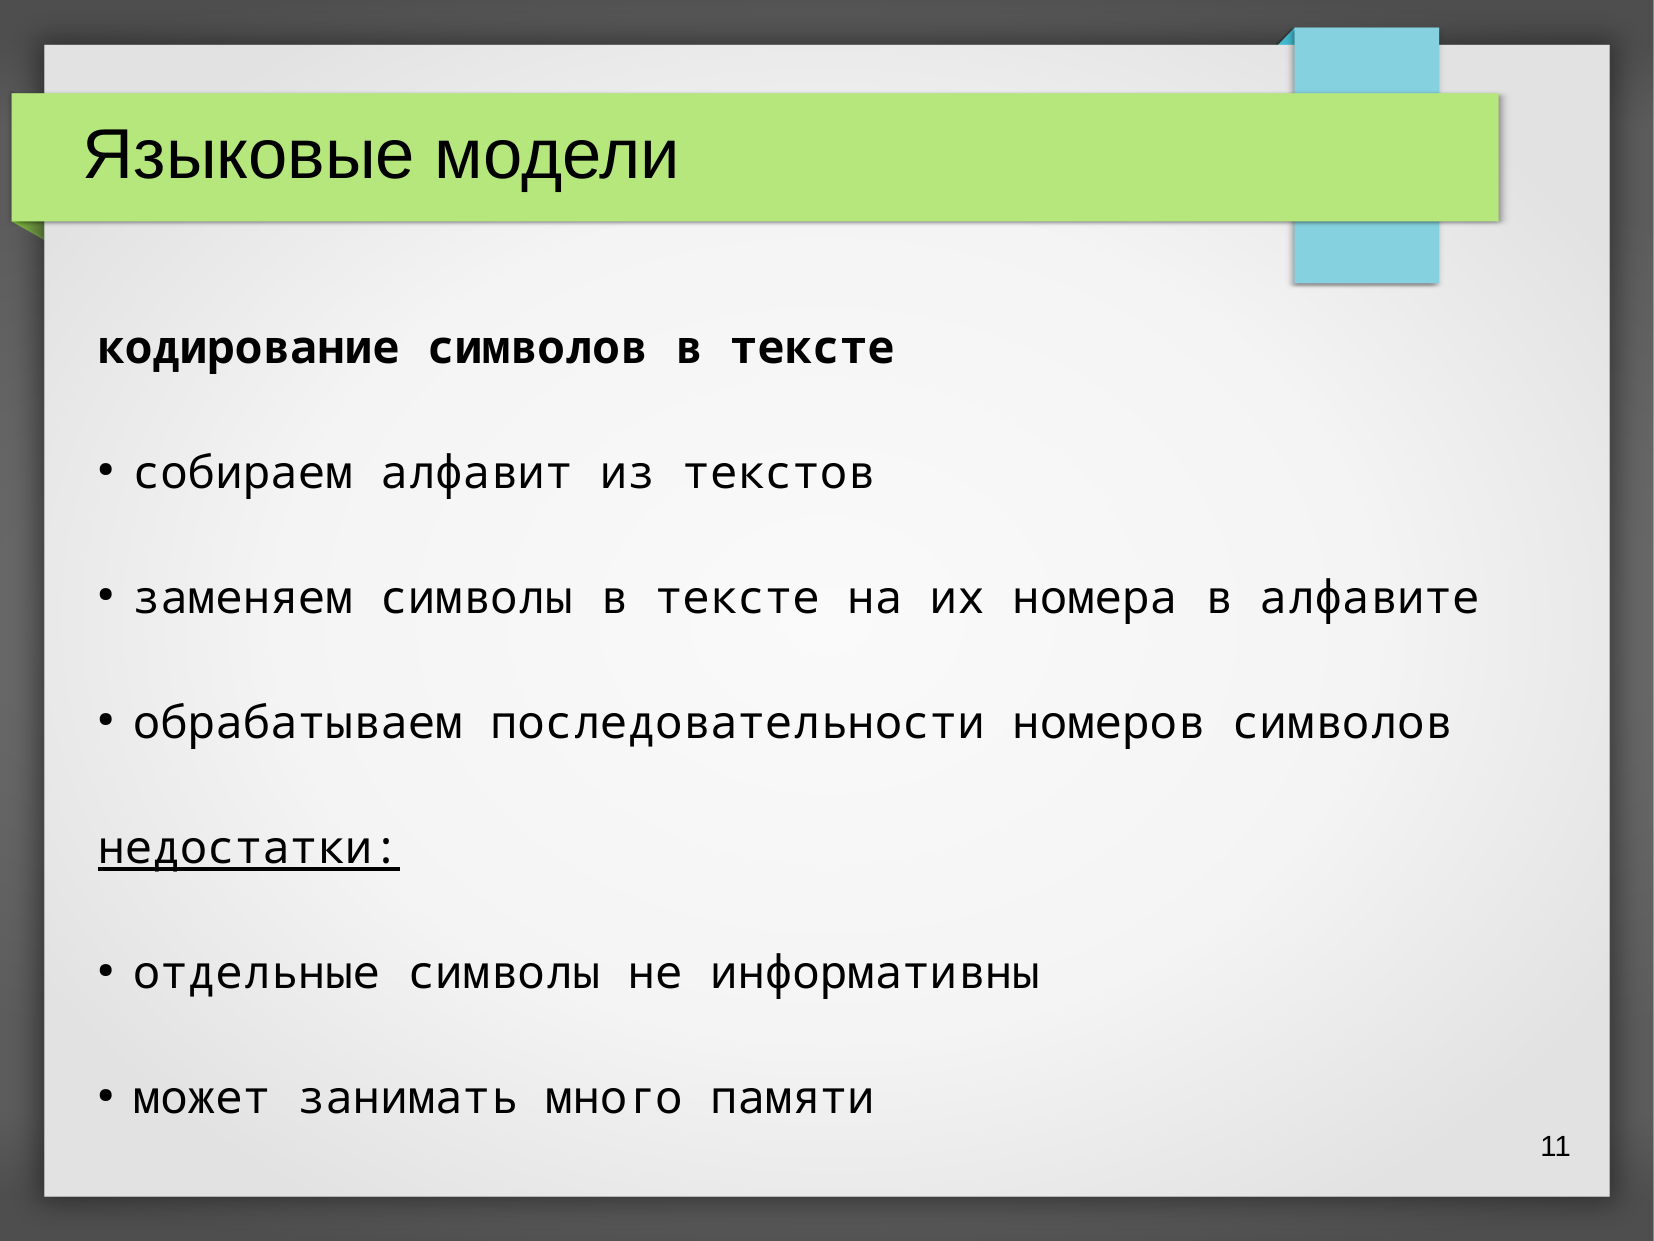

# Языковые модели
кодирование символов в тексте
собираем алфавит из текстов
заменяем символы в тексте на их номера в алфавите
обрабатываем последовательности номеров символов
недостатки:
отдельные символы не информативны
может занимать много памяти
11